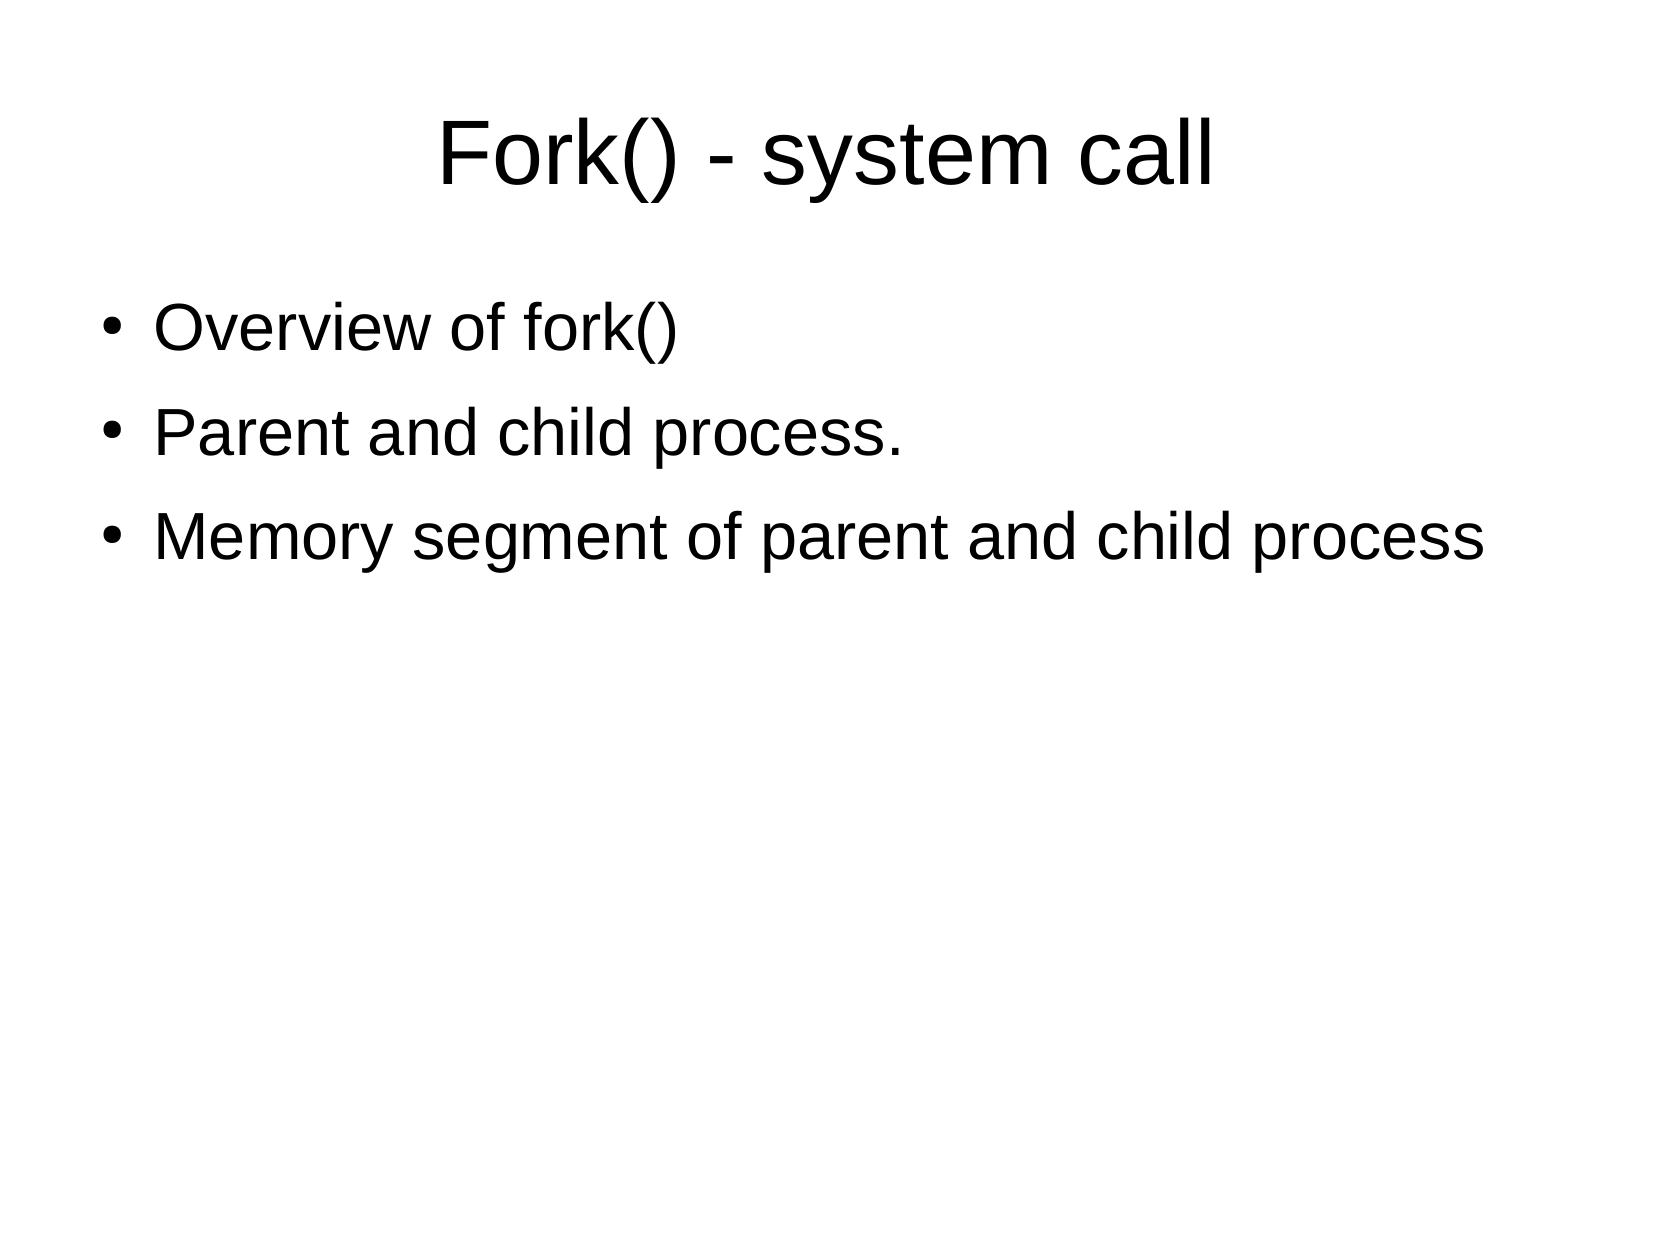

# Fork() - system call
Overview of fork()
Parent and child process.
Memory segment of parent and child process